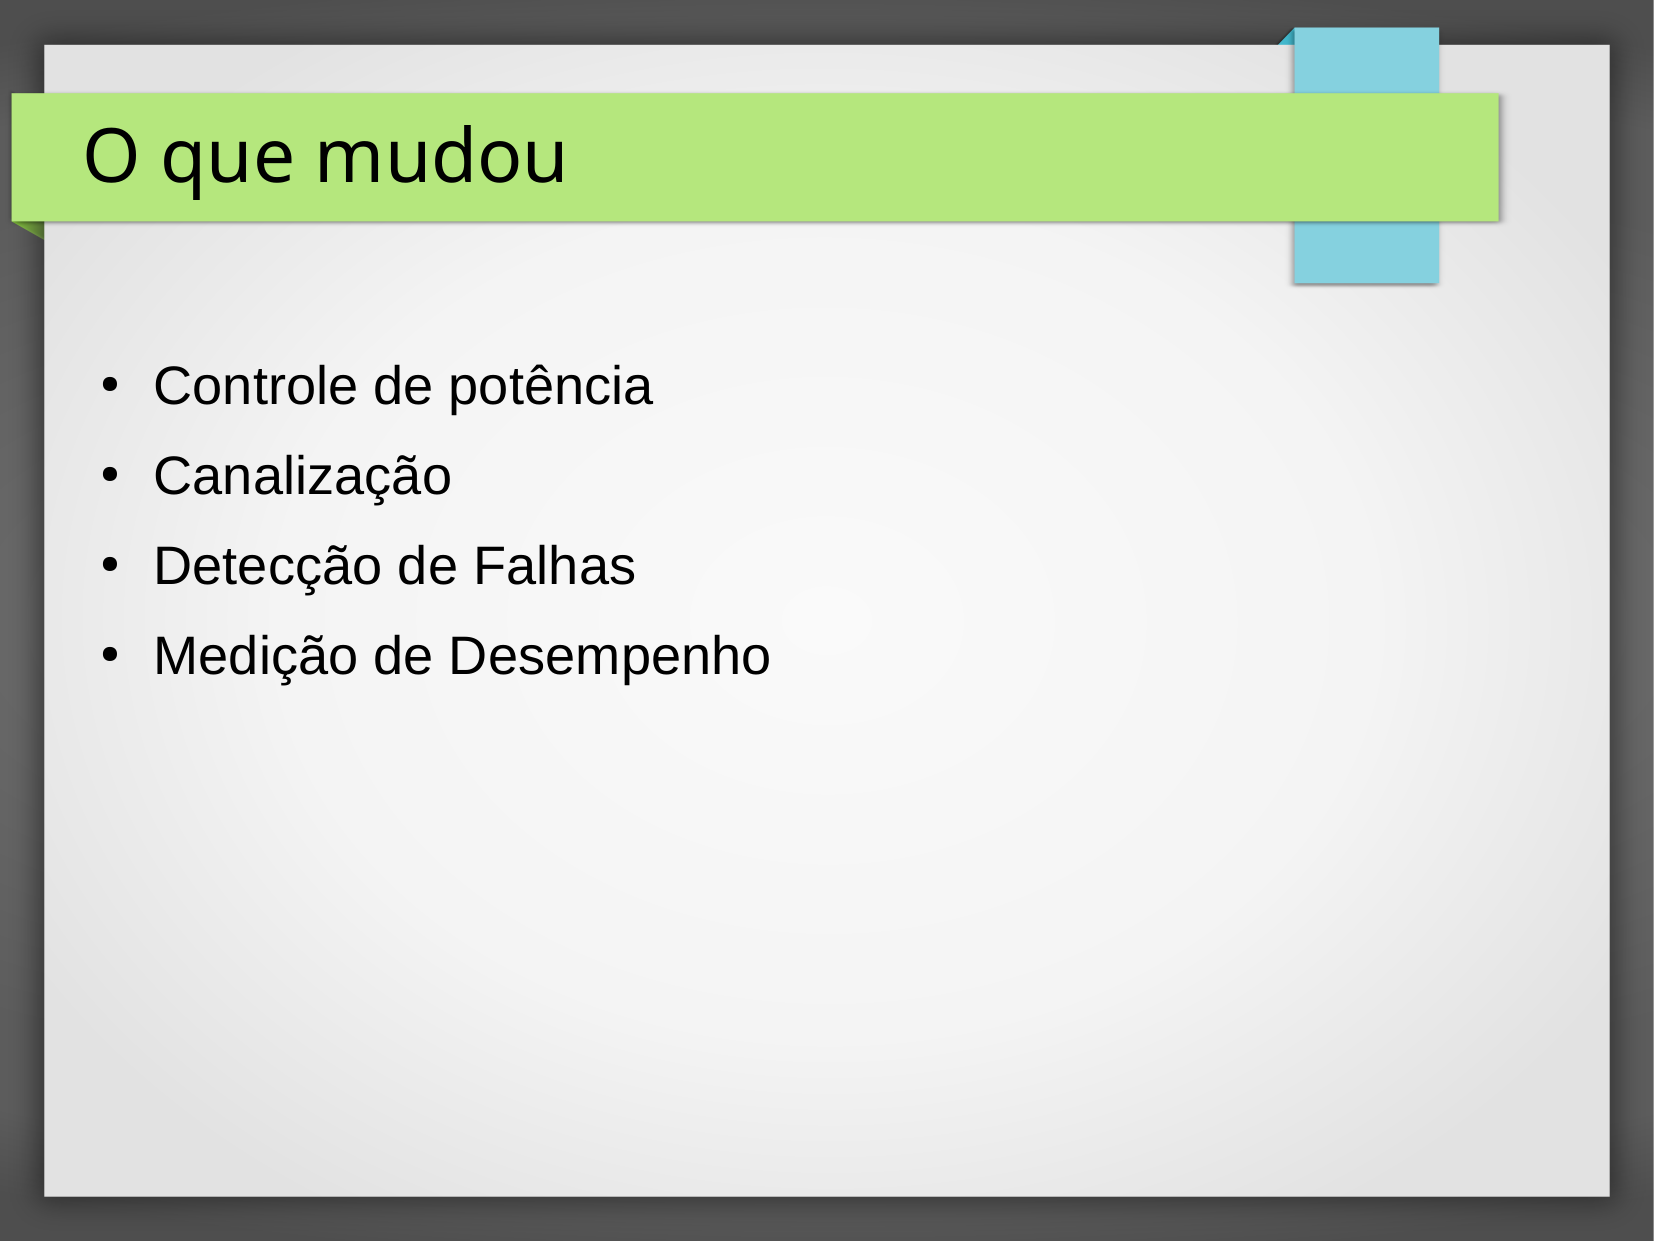

# O que mudou
Controle de potência
Canalização
Detecção de Falhas
Medição de Desempenho